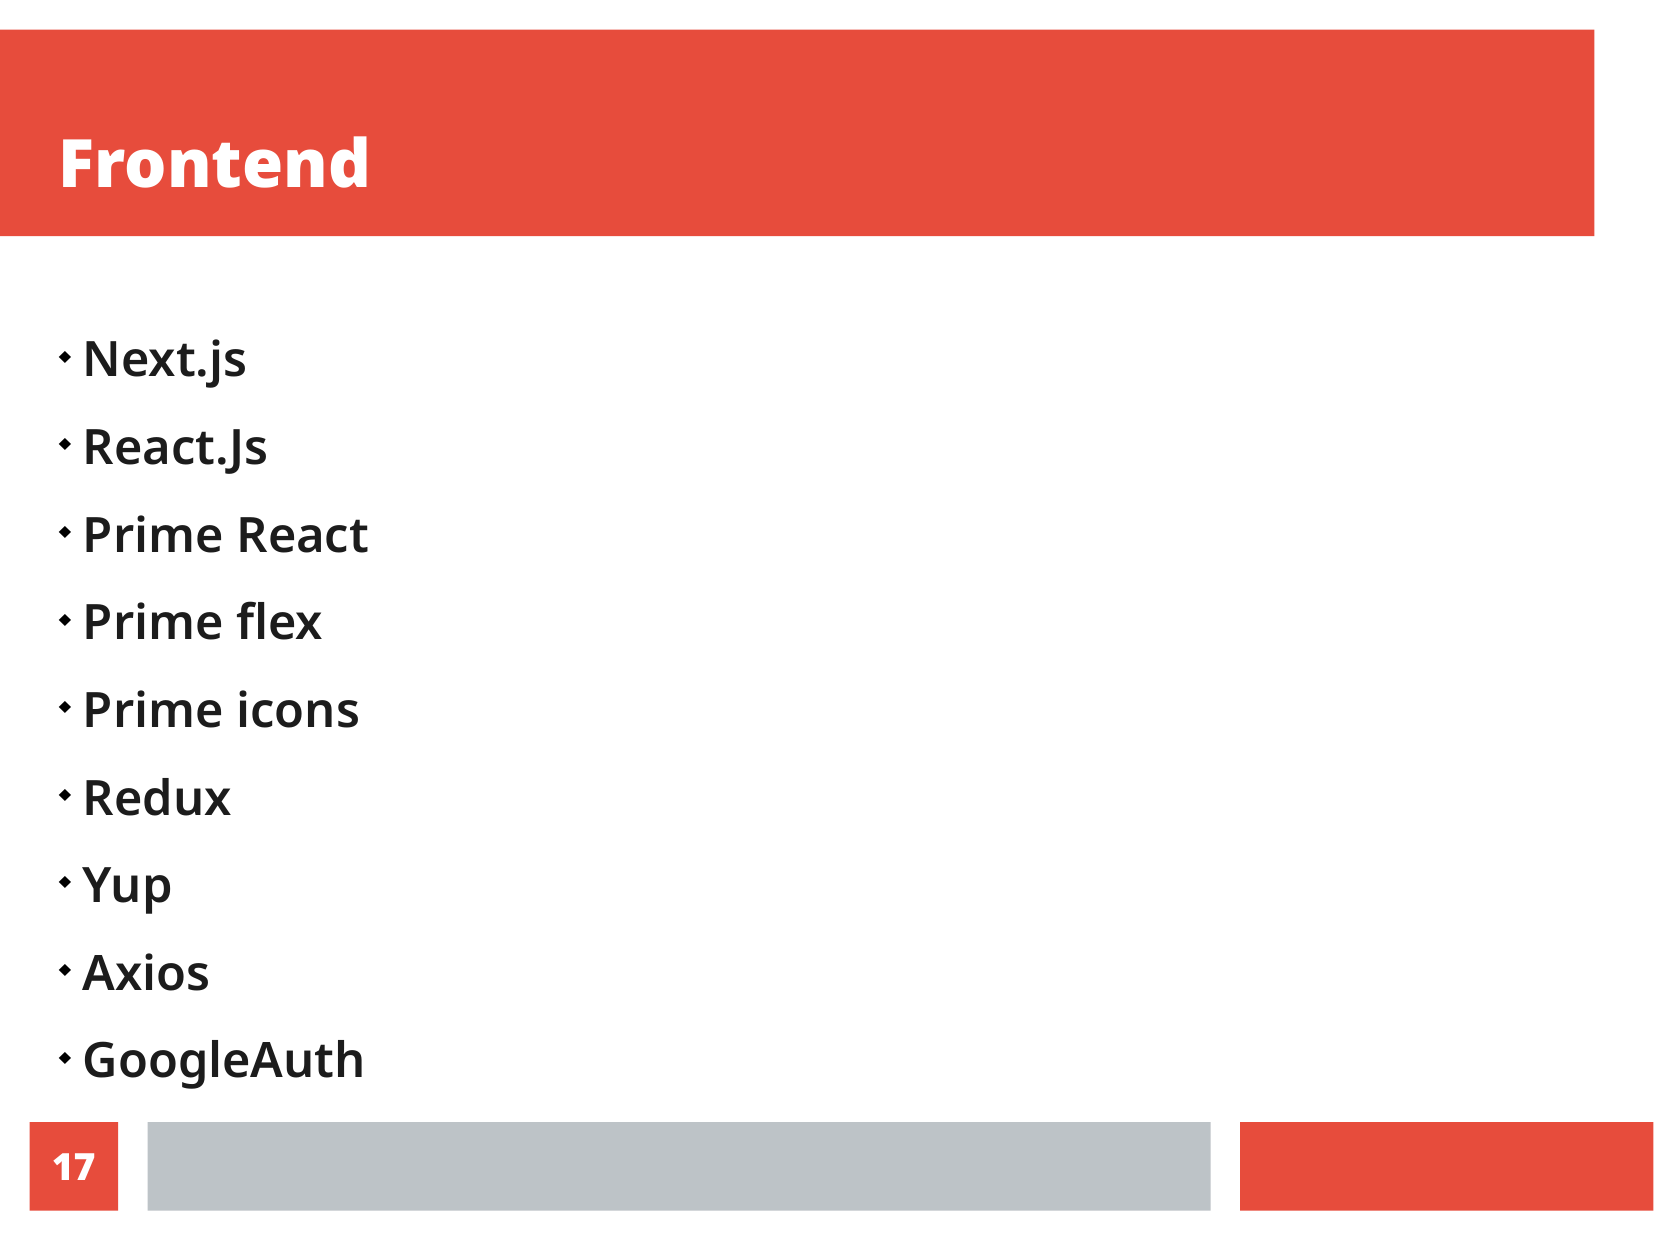

# Frontend
 Next.js
 React.Js
 Prime React
 Prime flex
 Prime icons
 Redux
 Yup
 Axios
 GoogleAuth
17